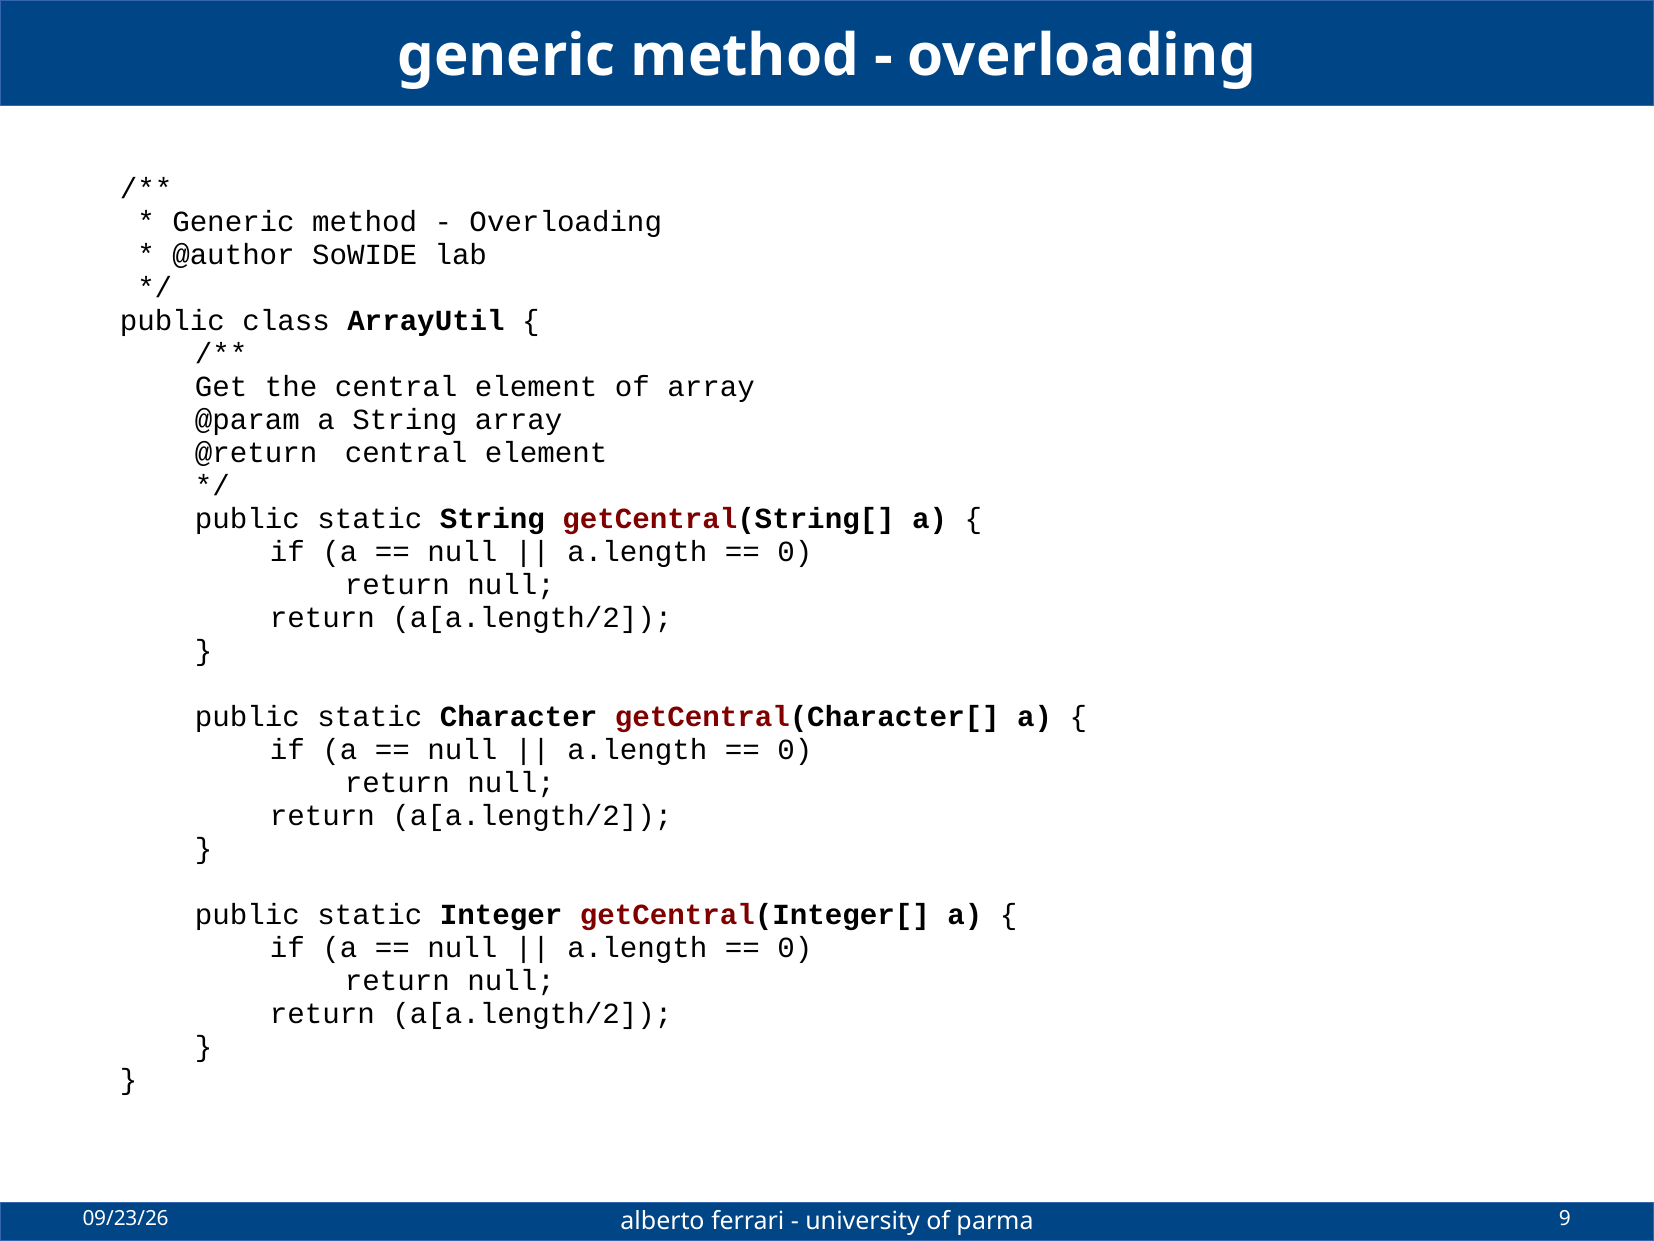

# generic method - overloading
/**
 * Generic method - Overloading
 * @author SoWIDE lab
 */
public class ArrayUtil {
	/**
	Get the central element of array
	@param a String array
	@return	central element
	*/
	public static String getCentral(String[] a) {
		if (a == null || a.length == 0)
			return null;
		return (a[a.length/2]);
	}
	public static Character getCentral(Character[] a) {
		if (a == null || a.length == 0)
			return null;
		return (a[a.length/2]);
	}
	public static Integer getCentral(Integer[] a) {
		if (a == null || a.length == 0)
			return null;
		return (a[a.length/2]);
	}
}
alberto ferrari - university of parma
9